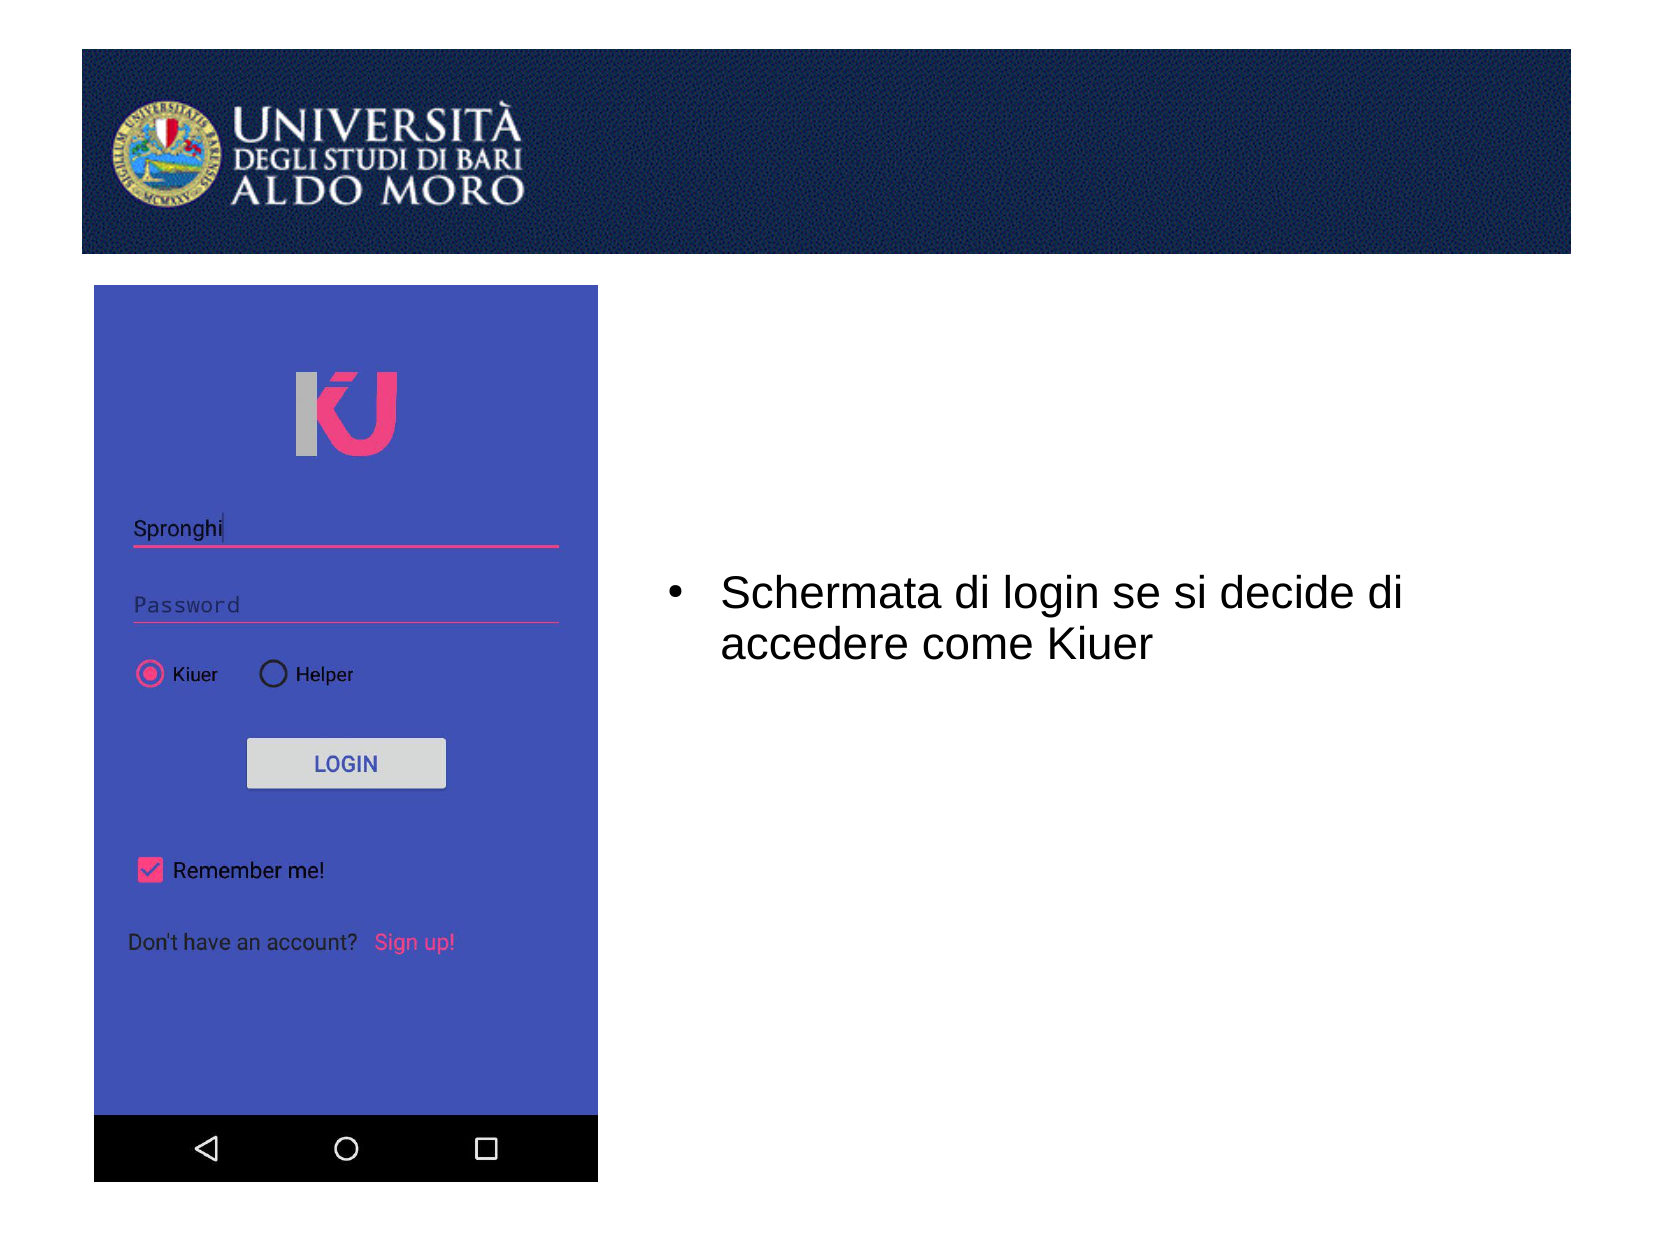

#
Schermata di login se si decide di accedere come Kiuer